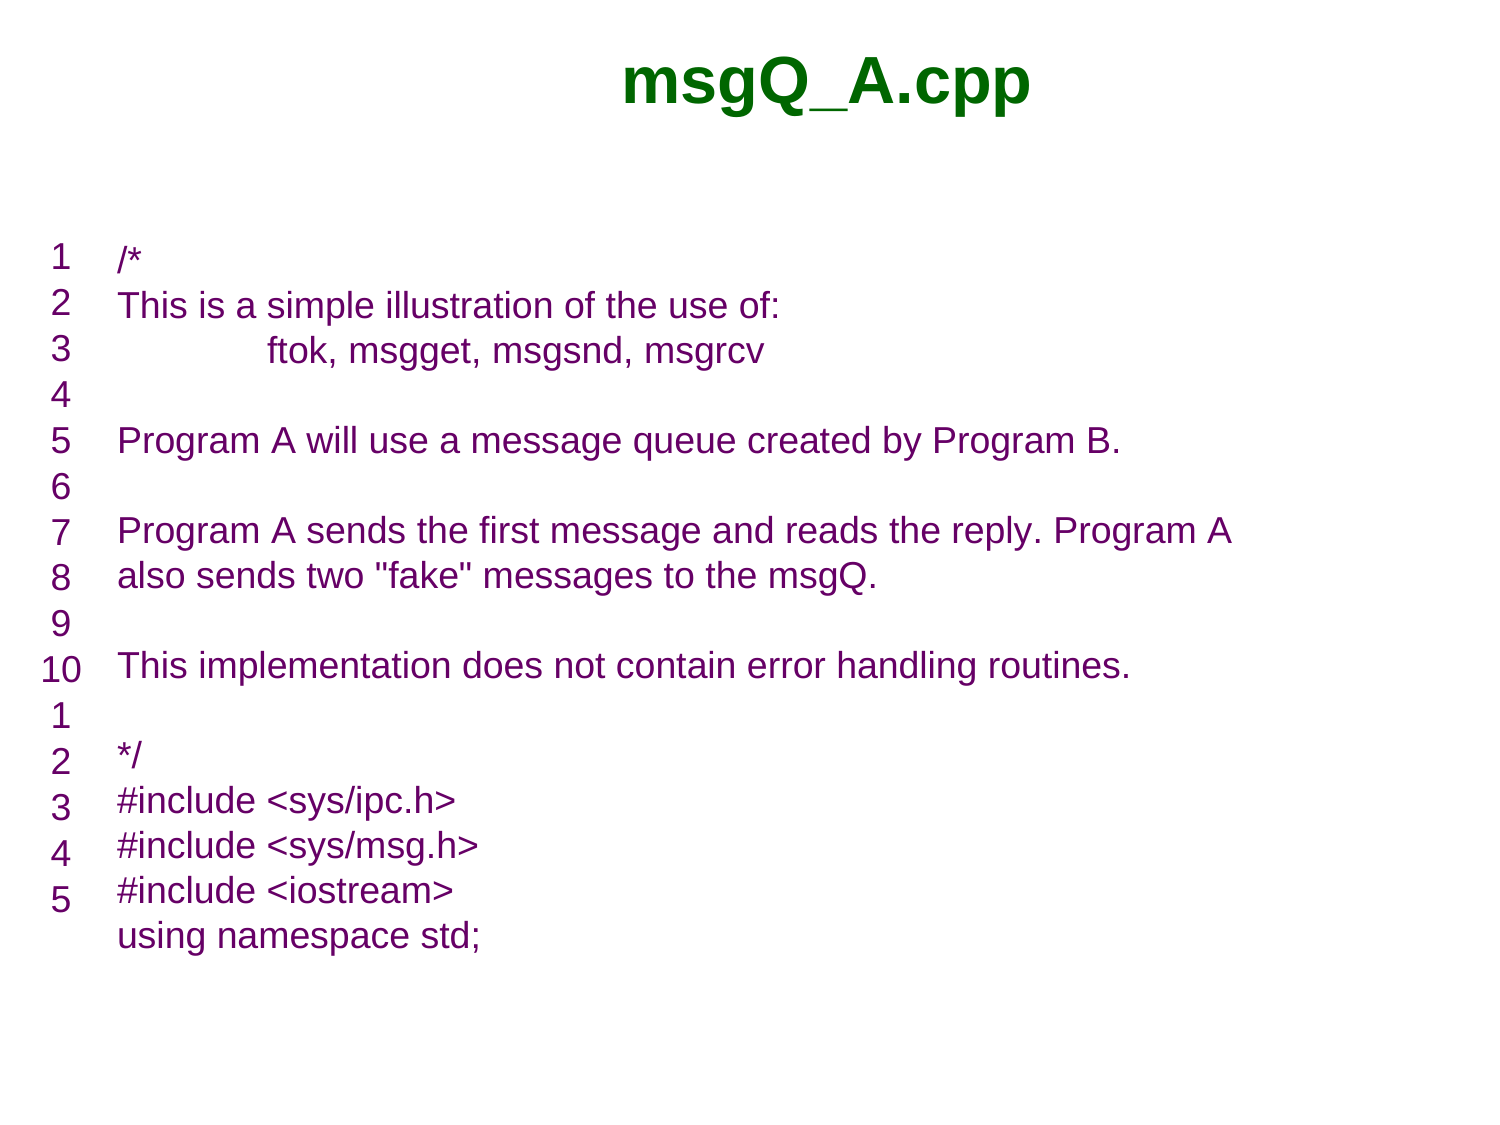

# msgQ_A.cpp
/*
This is a simple illustration of the use of:
	ftok, msgget, msgsnd, msgrcv
Program A will use a message queue created by Program B.
Program A sends the first message and reads the reply. Program A
also sends two "fake" messages to the msgQ.
This implementation does not contain error handling routines.
*/
#include <sys/ipc.h>
#include <sys/msg.h>
#include <iostream>
using namespace std;
1
2
3
4
5
6
7
8
9
10
1
2
3
4
5